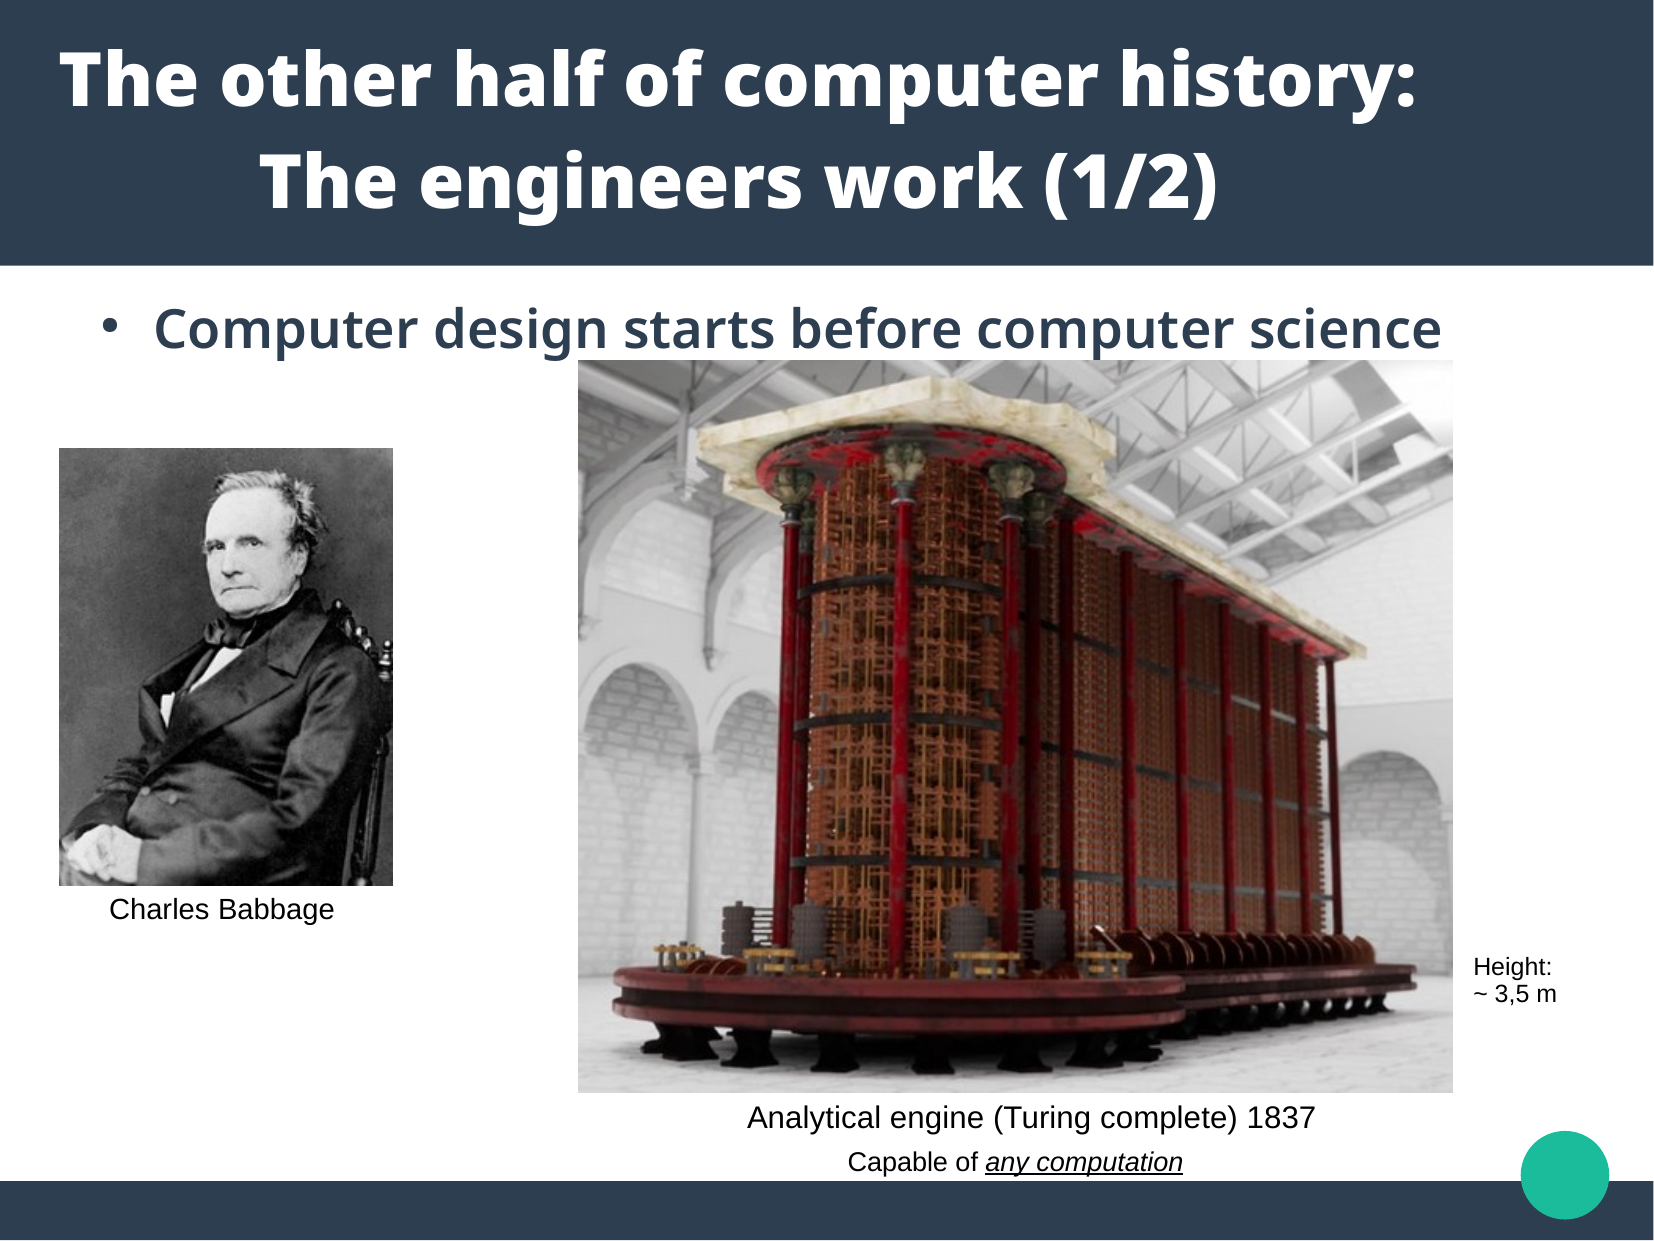

# The other half of computer history: The engineers work (1/2)
Computer design starts before computer science
Charles Babbage
Height:
~ 3,5 m
Analytical engine (Turing complete) 1837
Capable of any computation